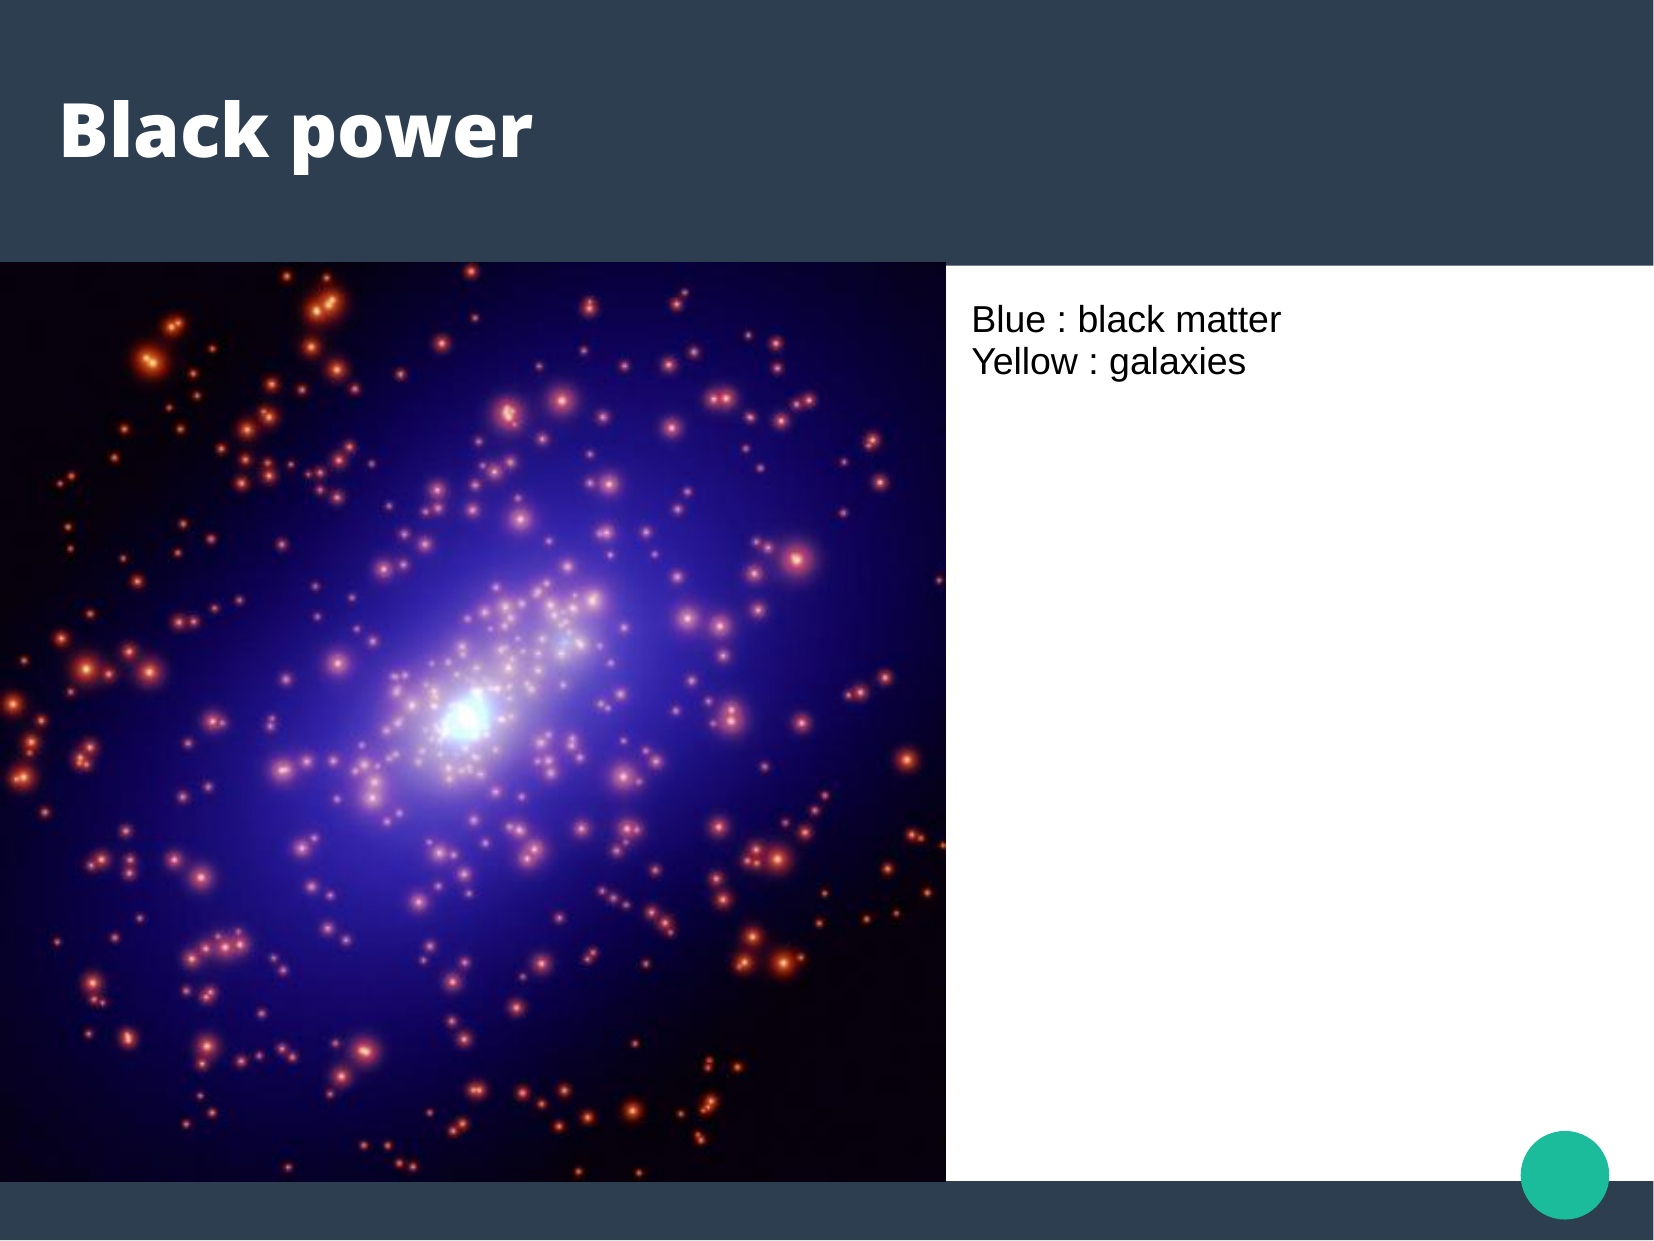

# Black power
Blue : black matter
Yellow : galaxies